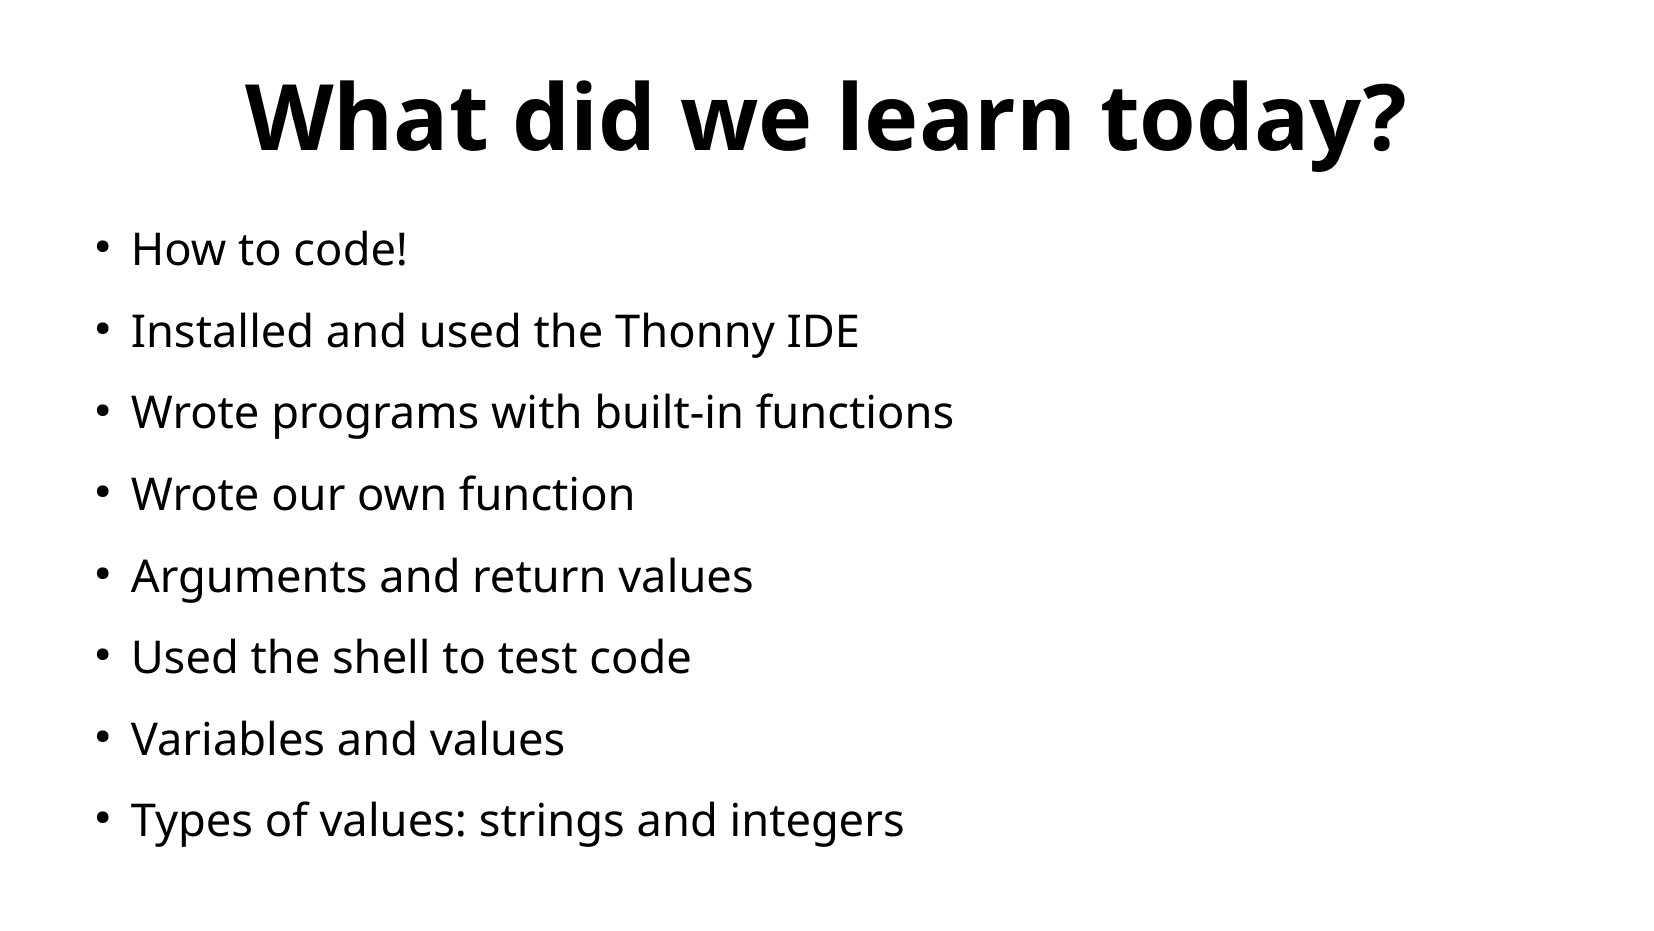

# What did we learn today?
How to code!
Installed and used the Thonny IDE
Wrote programs with built-in functions
Wrote our own function
Arguments and return values
Used the shell to test code
Variables and values
Types of values: strings and integers